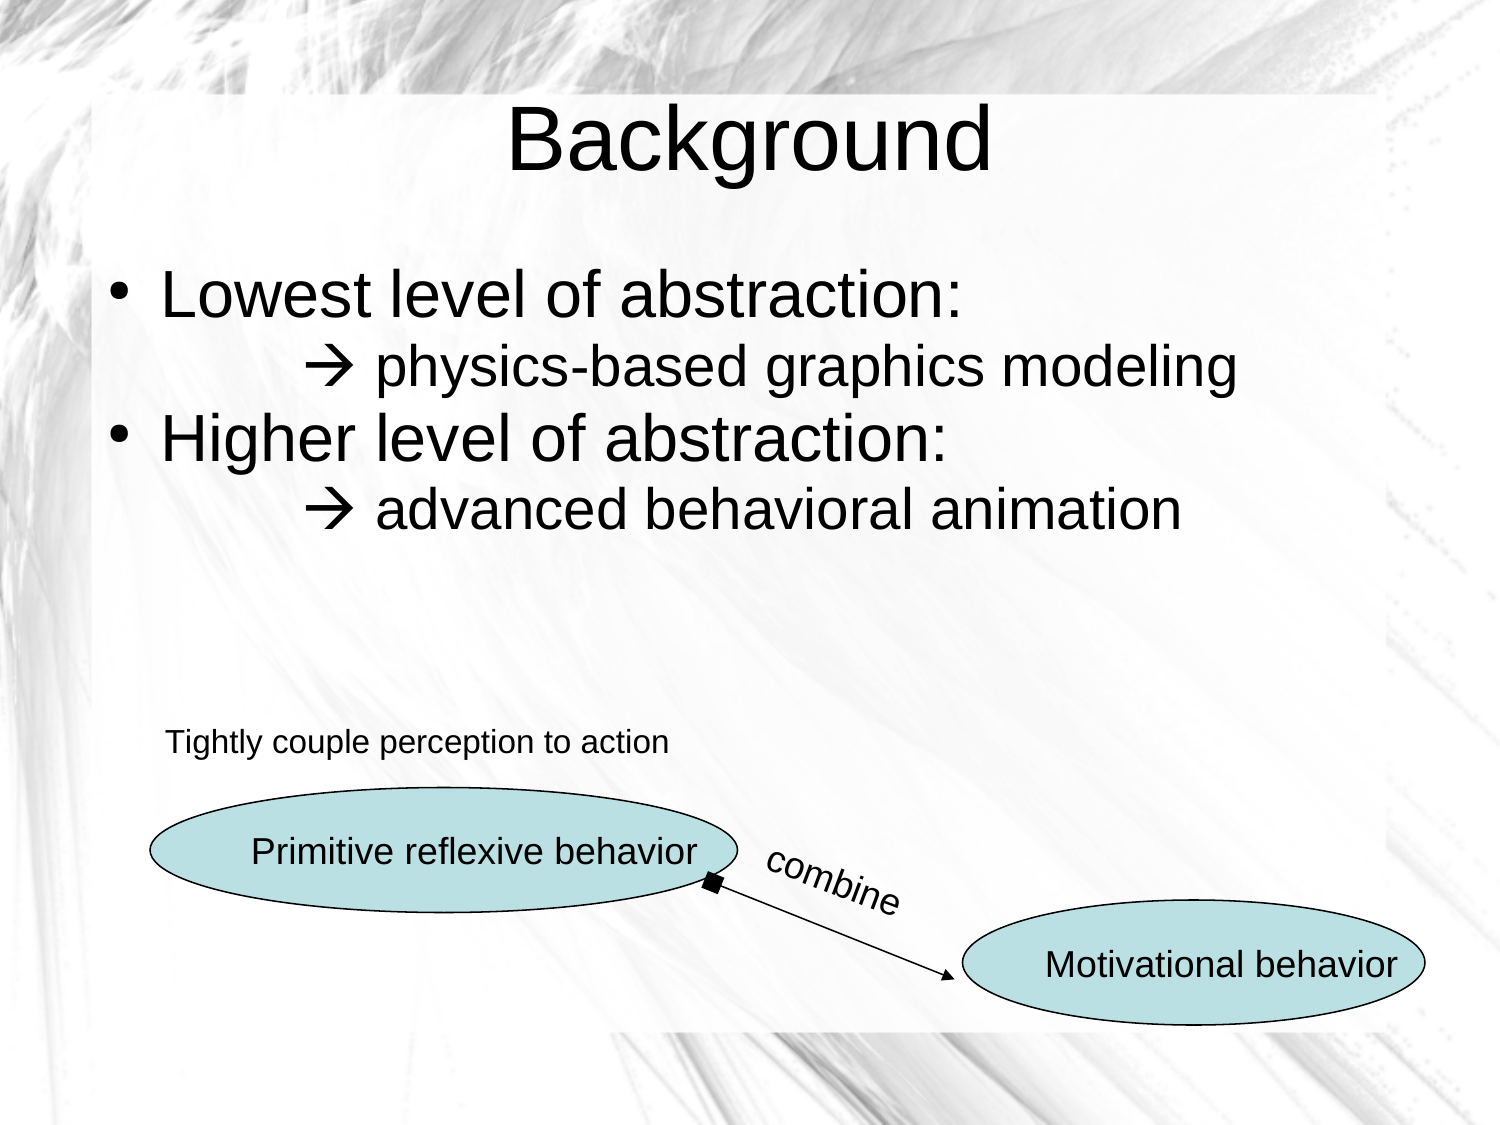

# Background
Lowest level of abstraction:
  physics-based graphics modeling
Higher level of abstraction:
  advanced behavioral animation
Tightly couple perception to action
Primitive reflexive behavior
combine
Motivational behavior